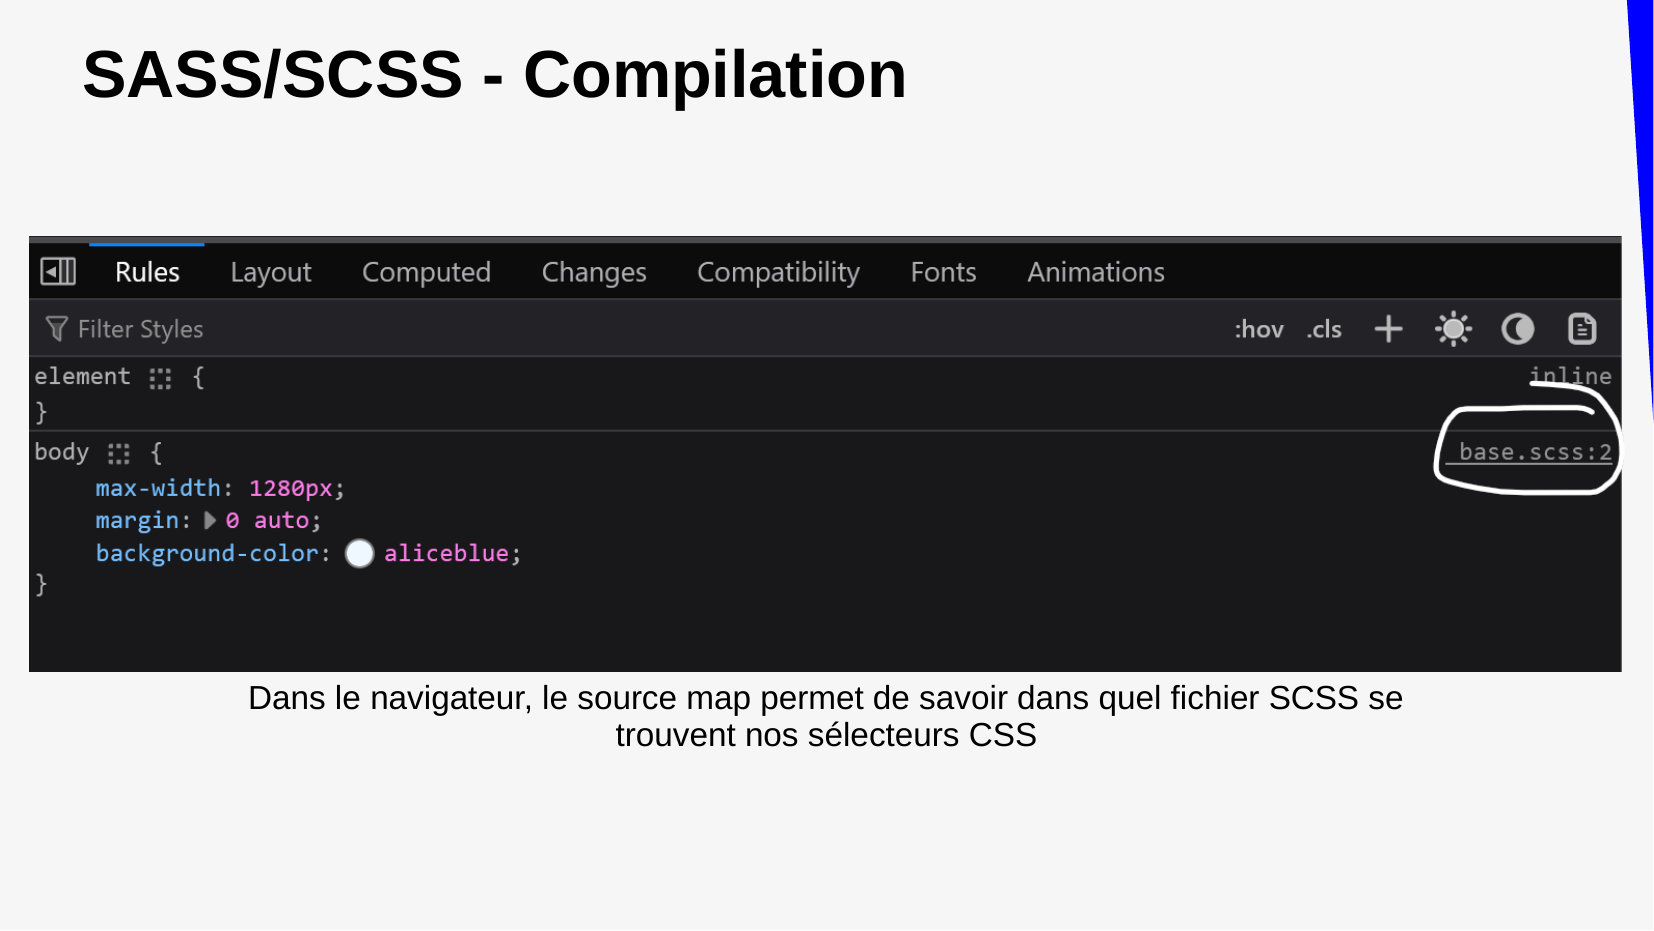

# SASS/SCSS - Compilation
Dans le navigateur, le source map permet de savoir dans quel fichier SCSS se trouvent nos sélecteurs CSS